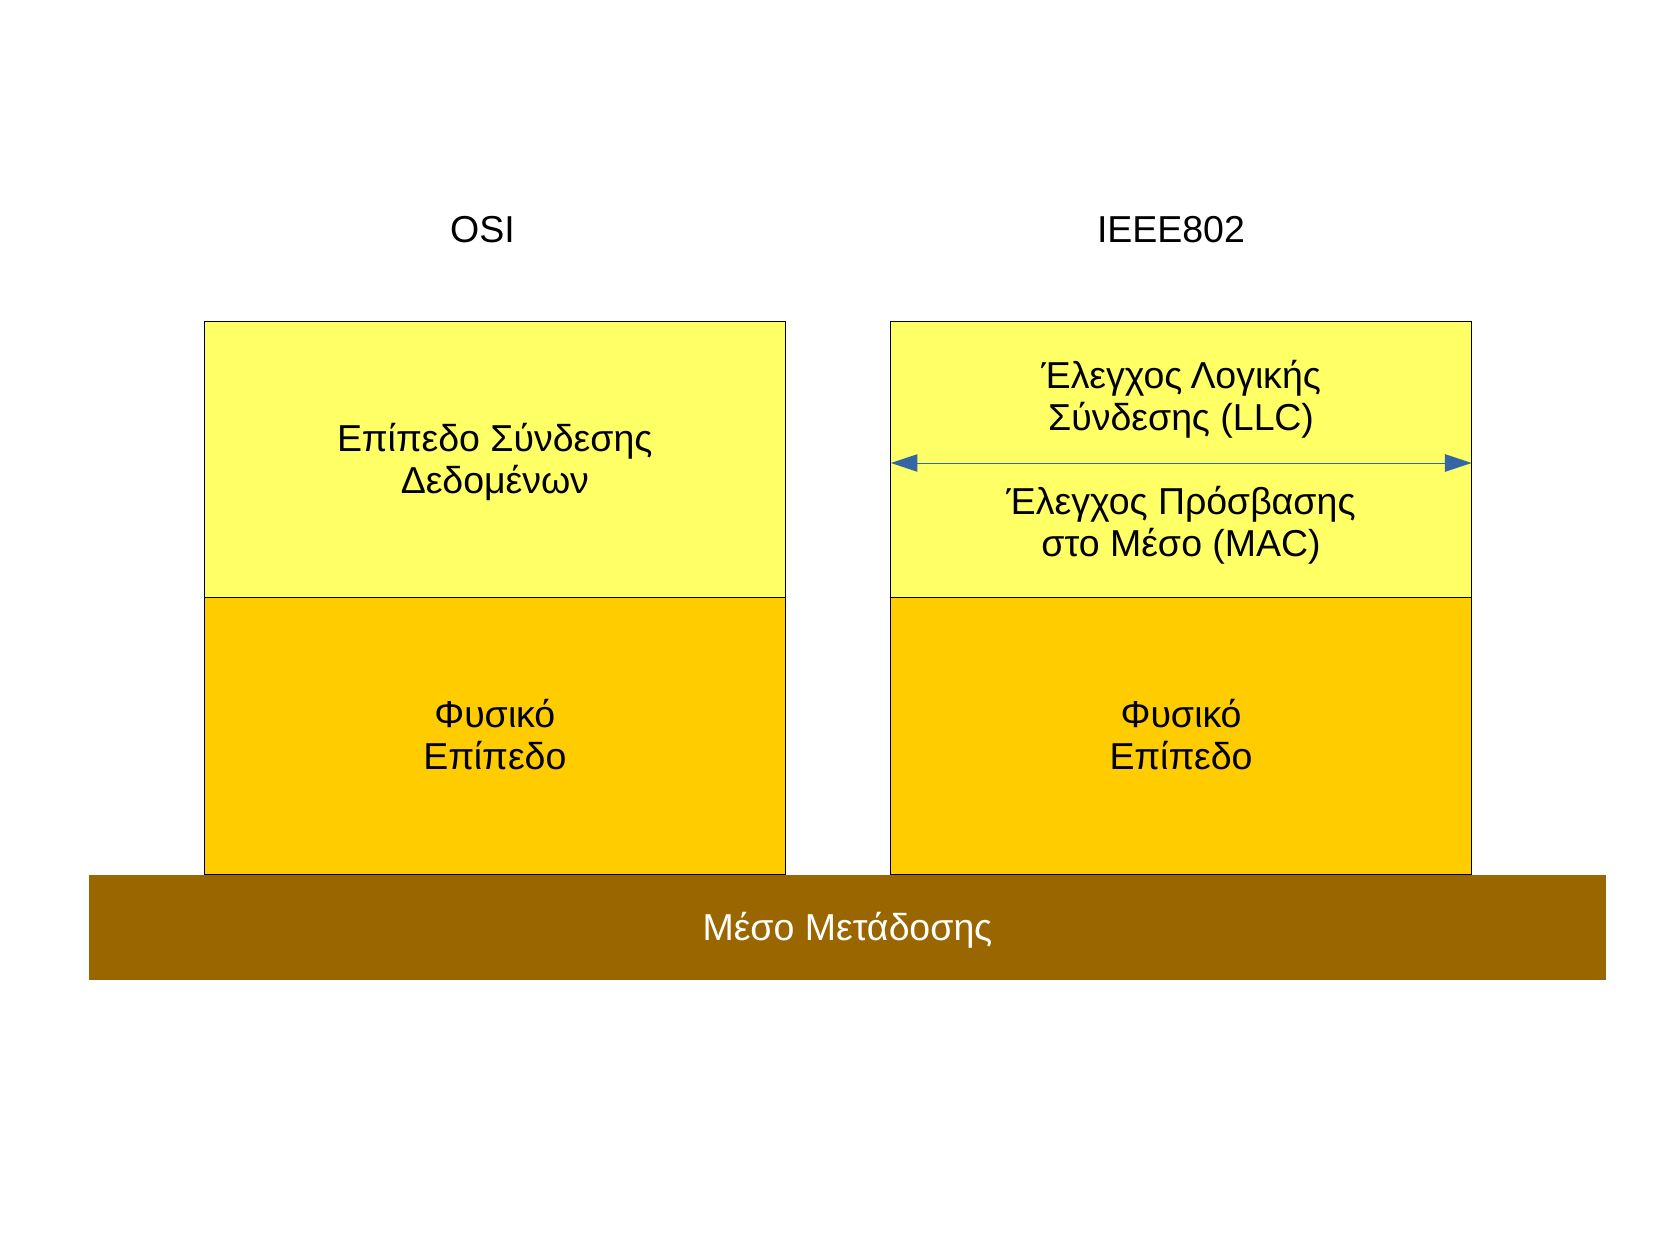

OSI
IEEE802
Επίπεδο Σύνδεσης
Δεδομένων
Έλεγχος Λογικής
Σύνδεσης (LLC)
Έλεγχος Πρόσβασης
στο Μέσο (MAC)
Φυσικό
Επίπεδο
Φυσικό
Επίπεδο
Μέσο Μετάδοσης